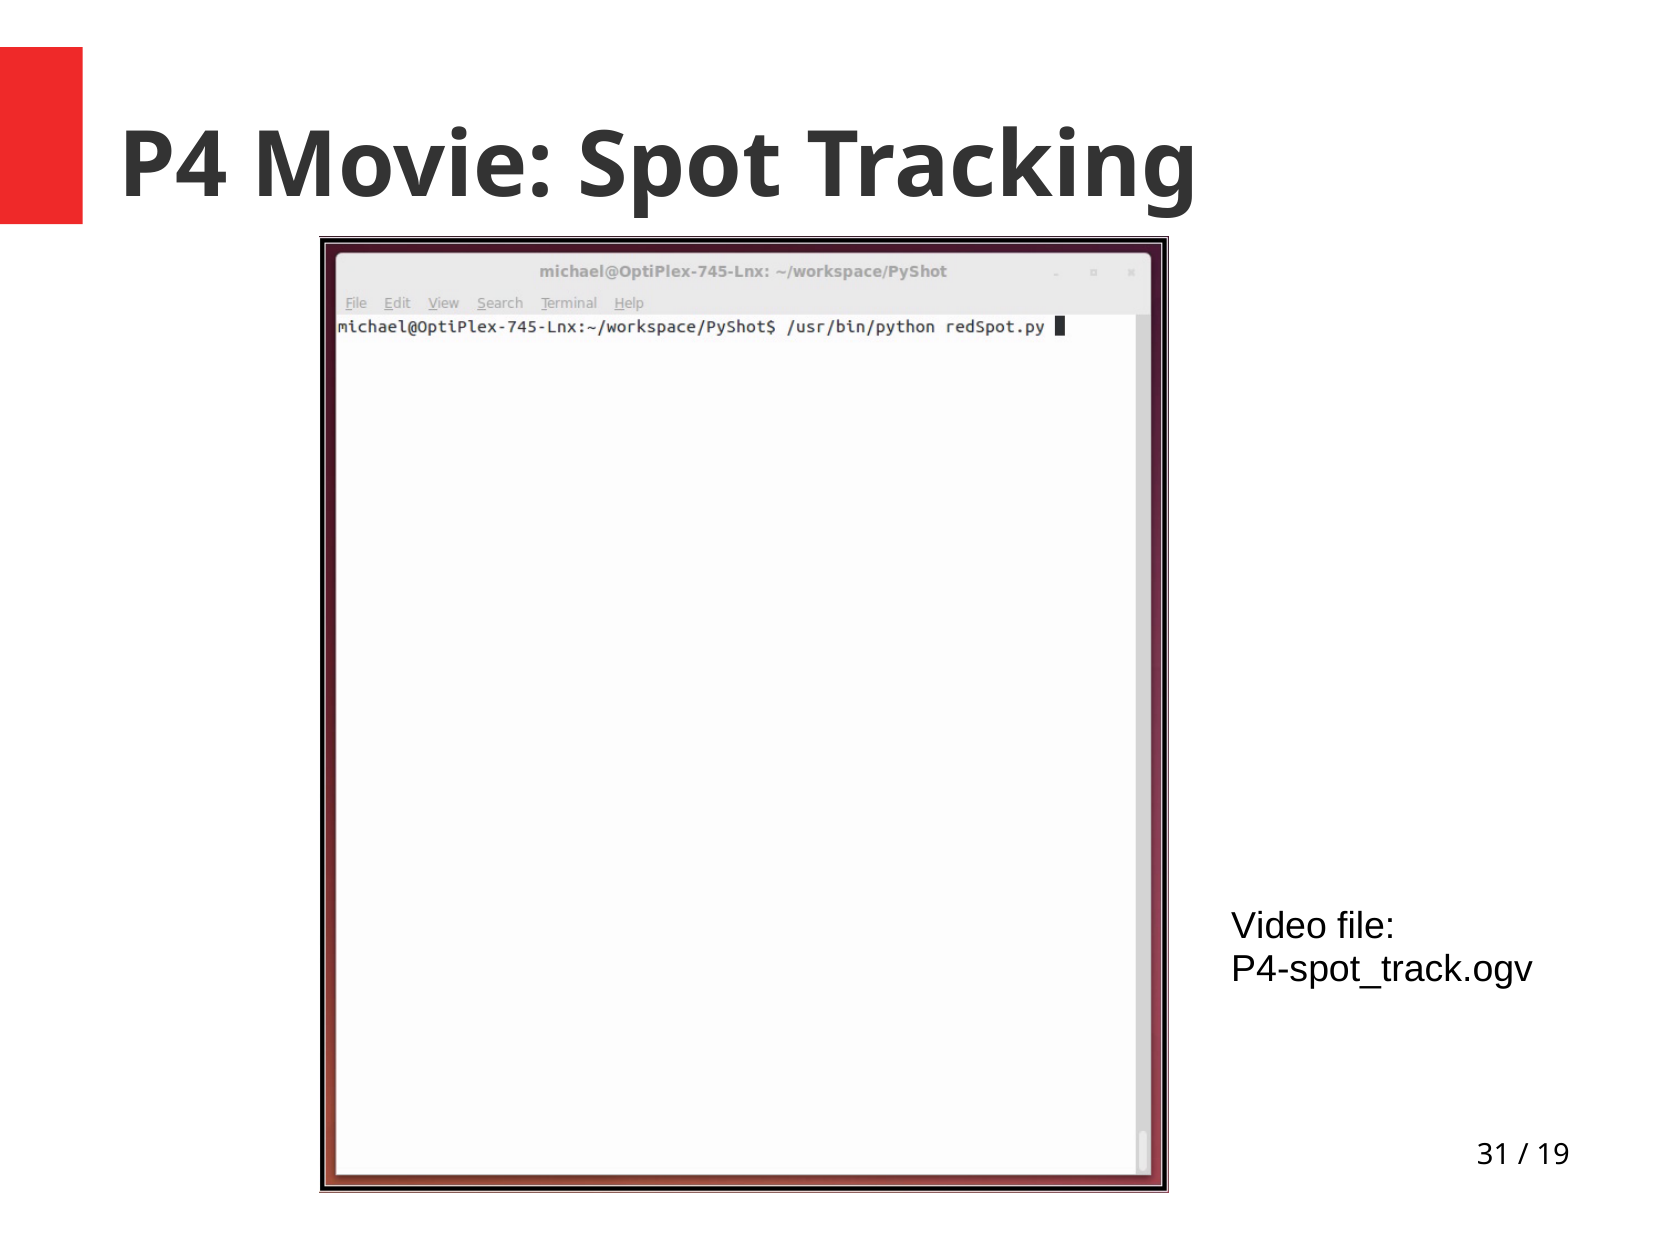

# P4 Movie: Spot Tracking
Video file:
P4-spot_track.ogv
31